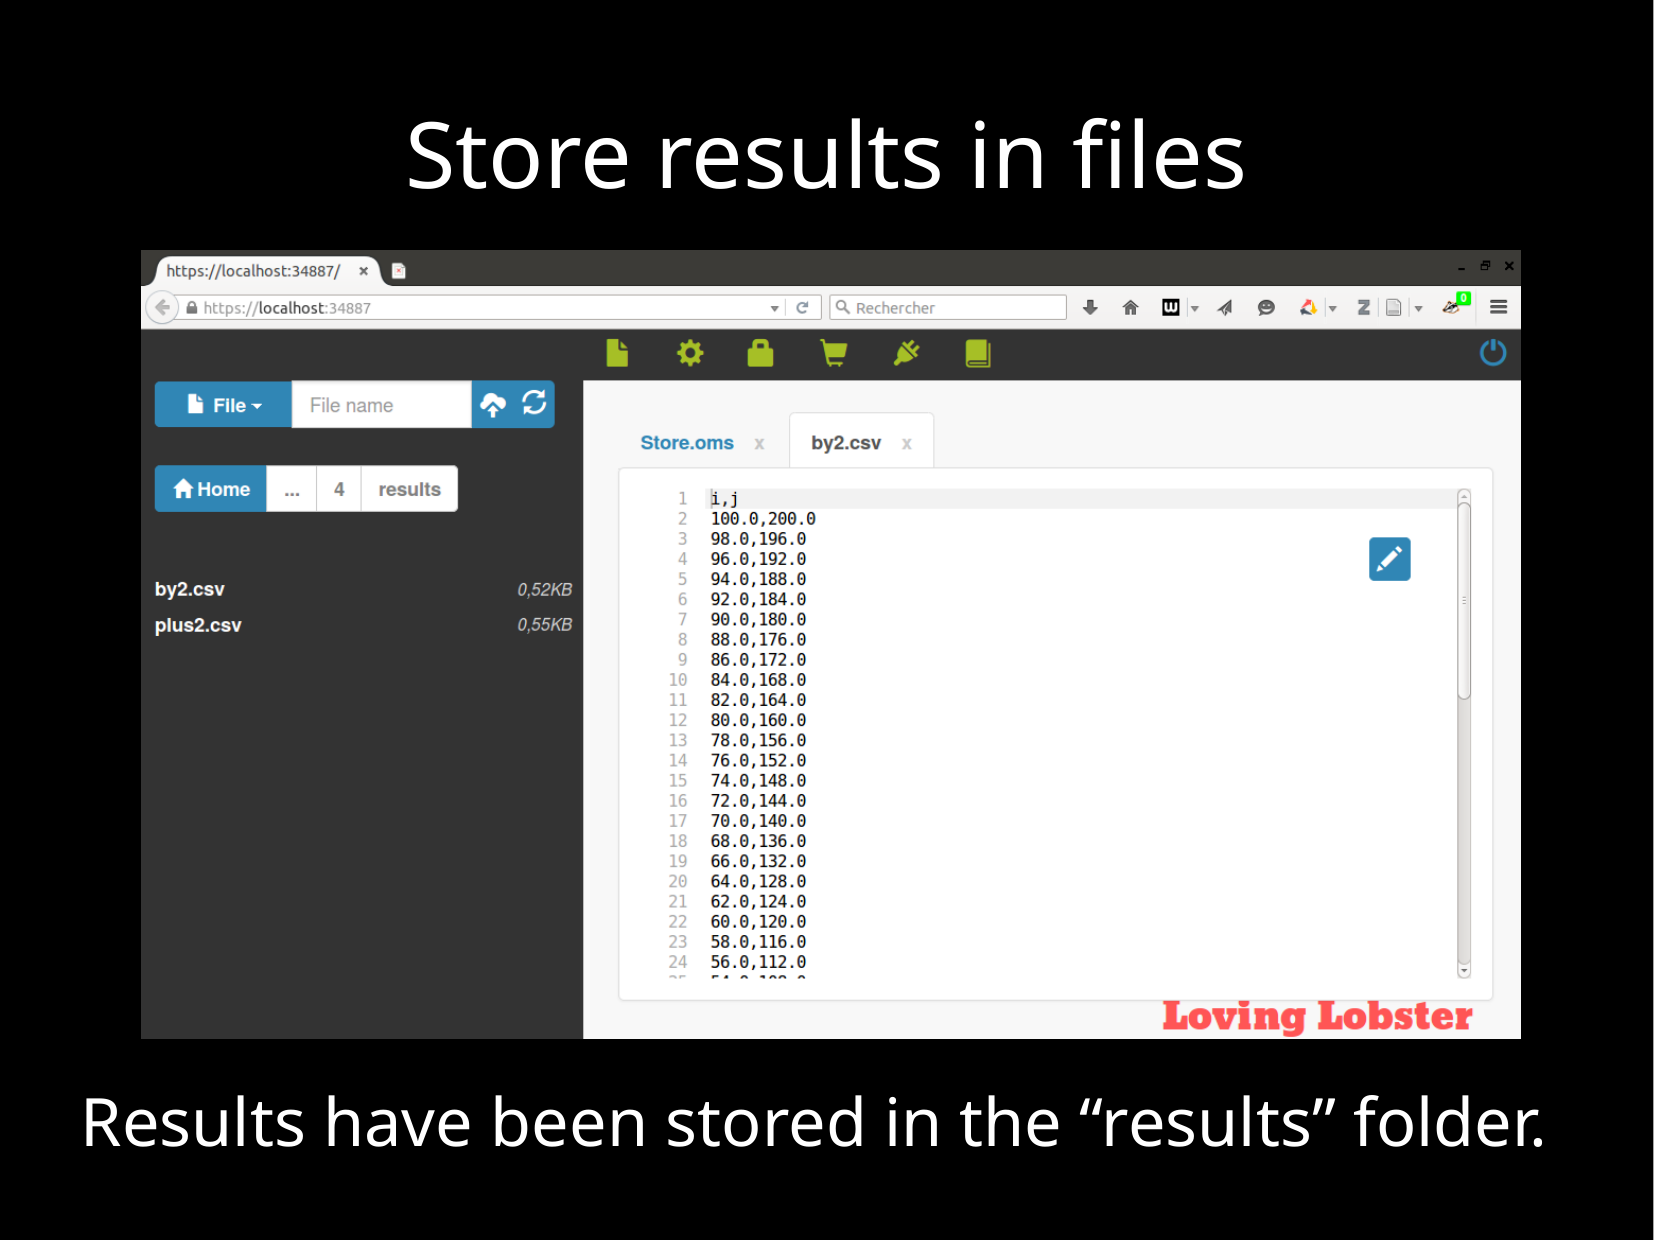

# Store results in files
Results have been stored in the “results” folder.